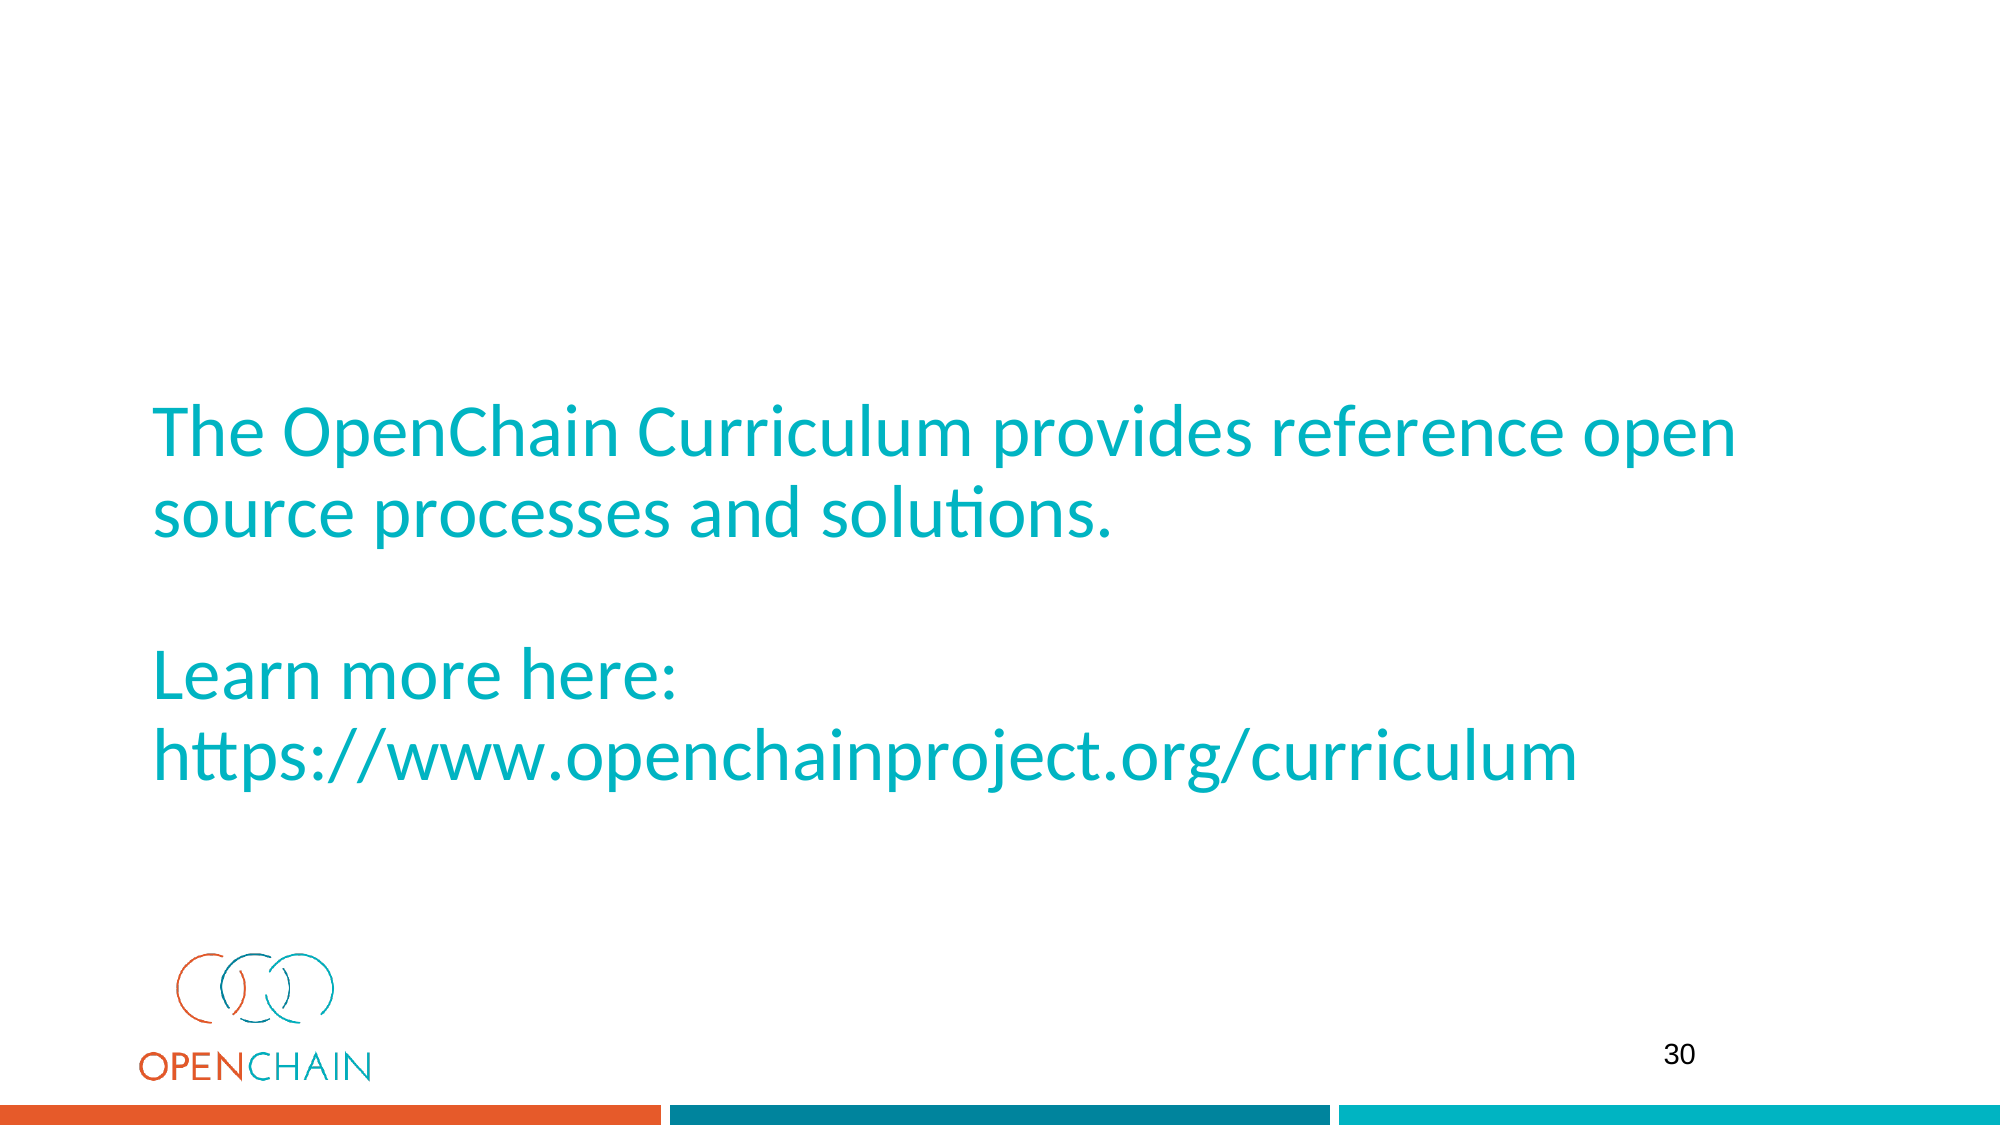

# The OpenChain Curriculum provides reference open source processes and solutions.
Learn more here:
https://www.openchainproject.org/curriculum